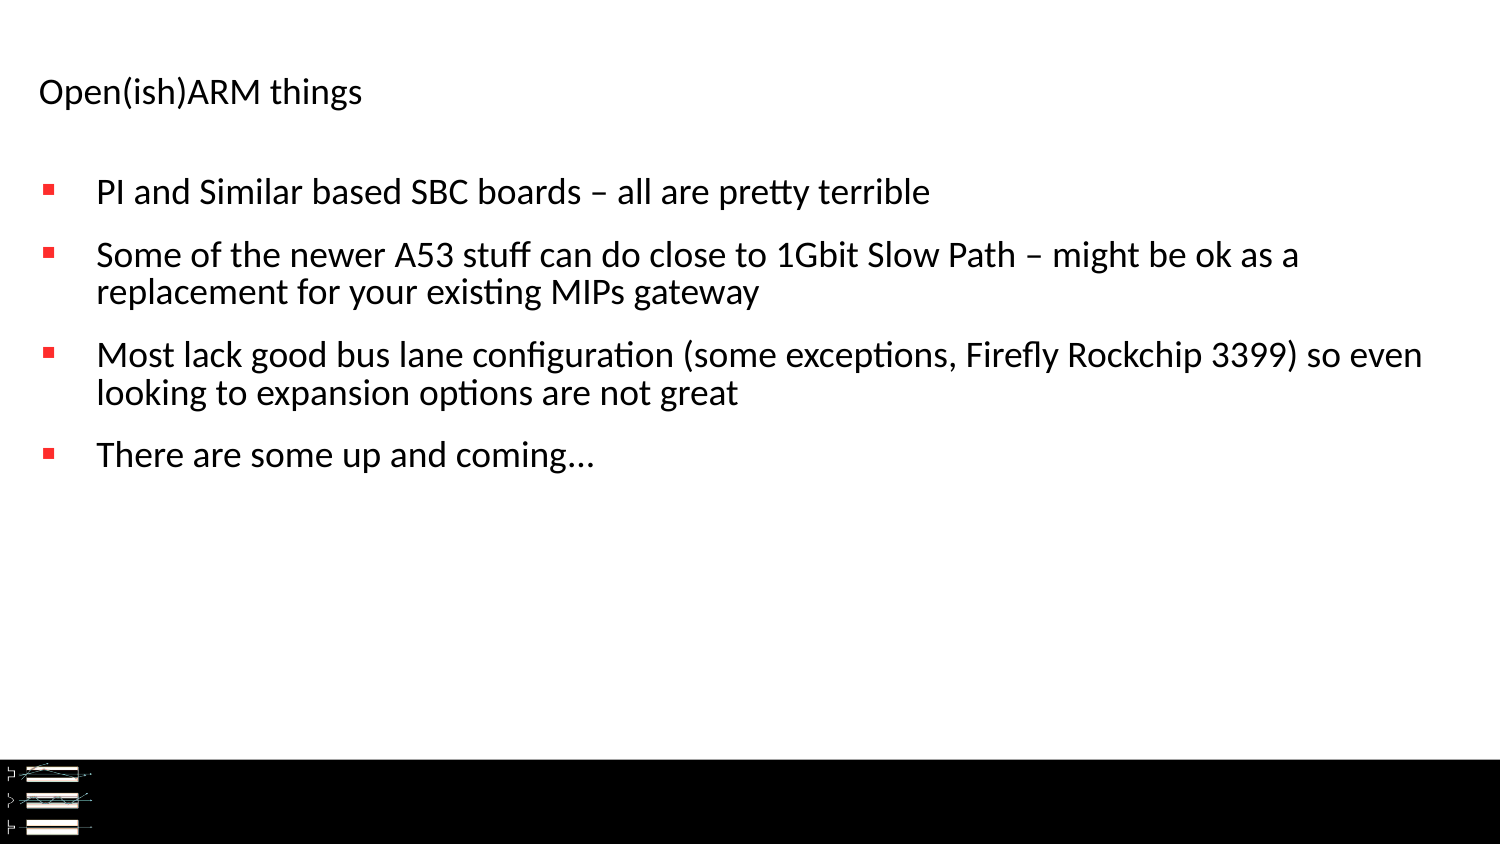

# Open(ish)ARM things
PI and Similar based SBC boards – all are pretty terrible
Some of the newer A53 stuff can do close to 1Gbit Slow Path – might be ok as a replacement for your existing MIPs gateway
Most lack good bus lane configuration (some exceptions, Firefly Rockchip 3399) so even looking to expansion options are not great
There are some up and coming...